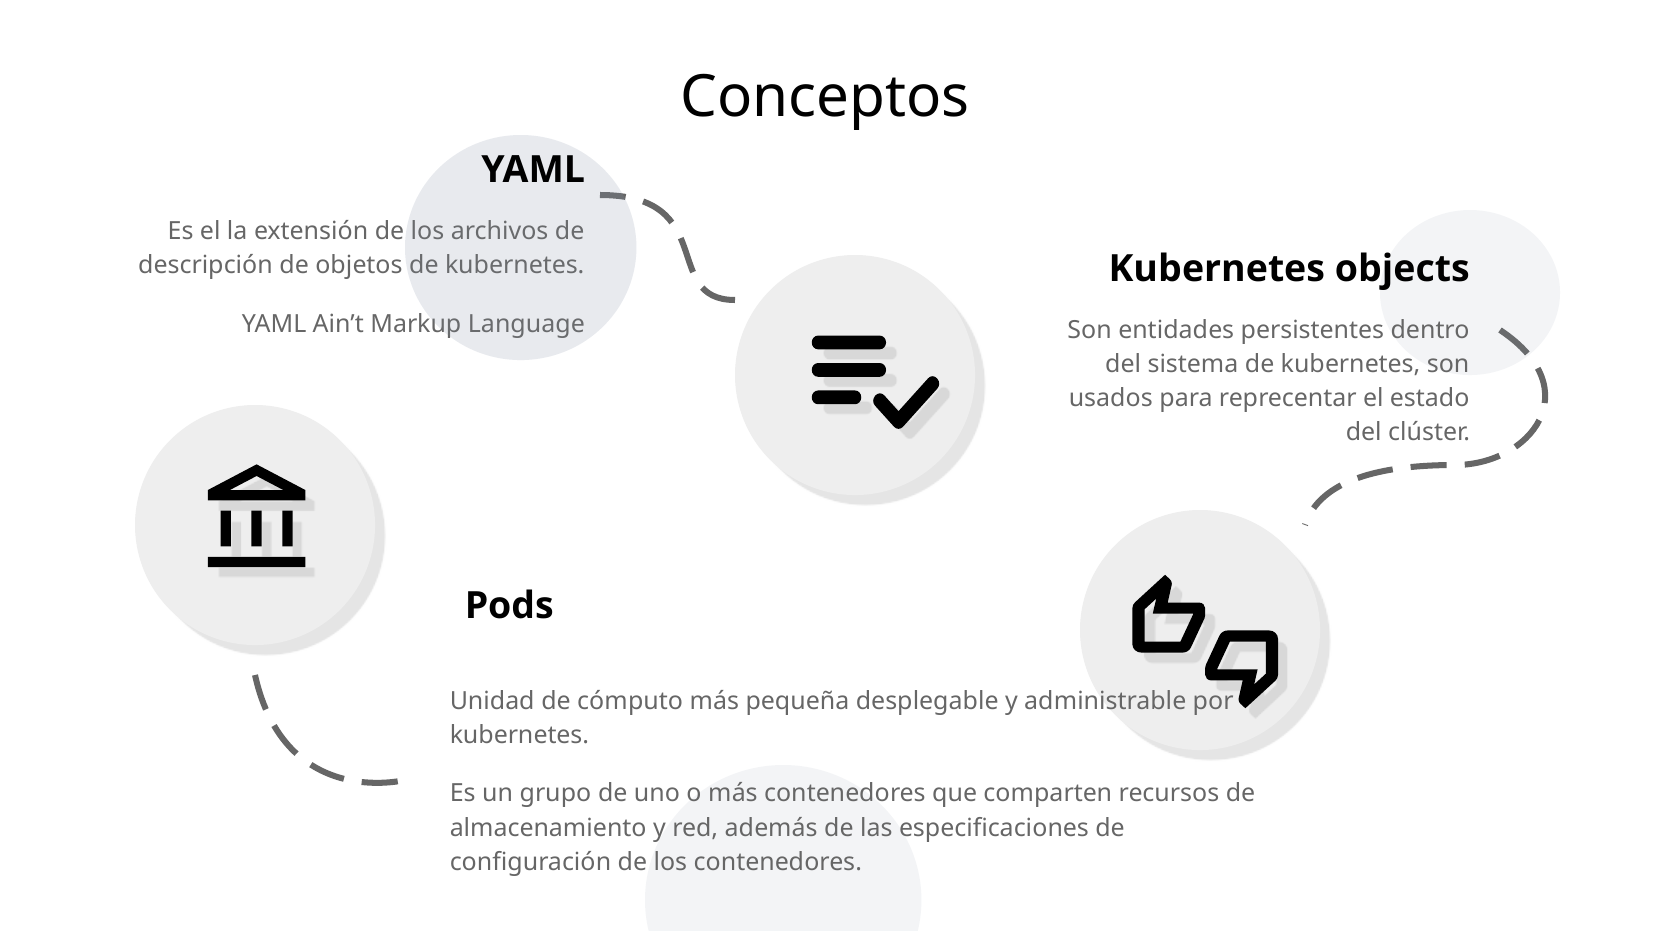

Conceptos
YAML
Es el la extensión de los archivos de descripción de objetos de kubernetes.
YAML Ain’t Markup Language
Kubernetes objects
Son entidades persistentes dentro del sistema de kubernetes, son usados para reprecentar el estado del clúster.
Pods
Unidad de cómputo más pequeña desplegable y administrable por kubernetes.
Es un grupo de uno o más contenedores que comparten recursos de almacenamiento y red, además de las especificaciones de configuración de los contenedores.